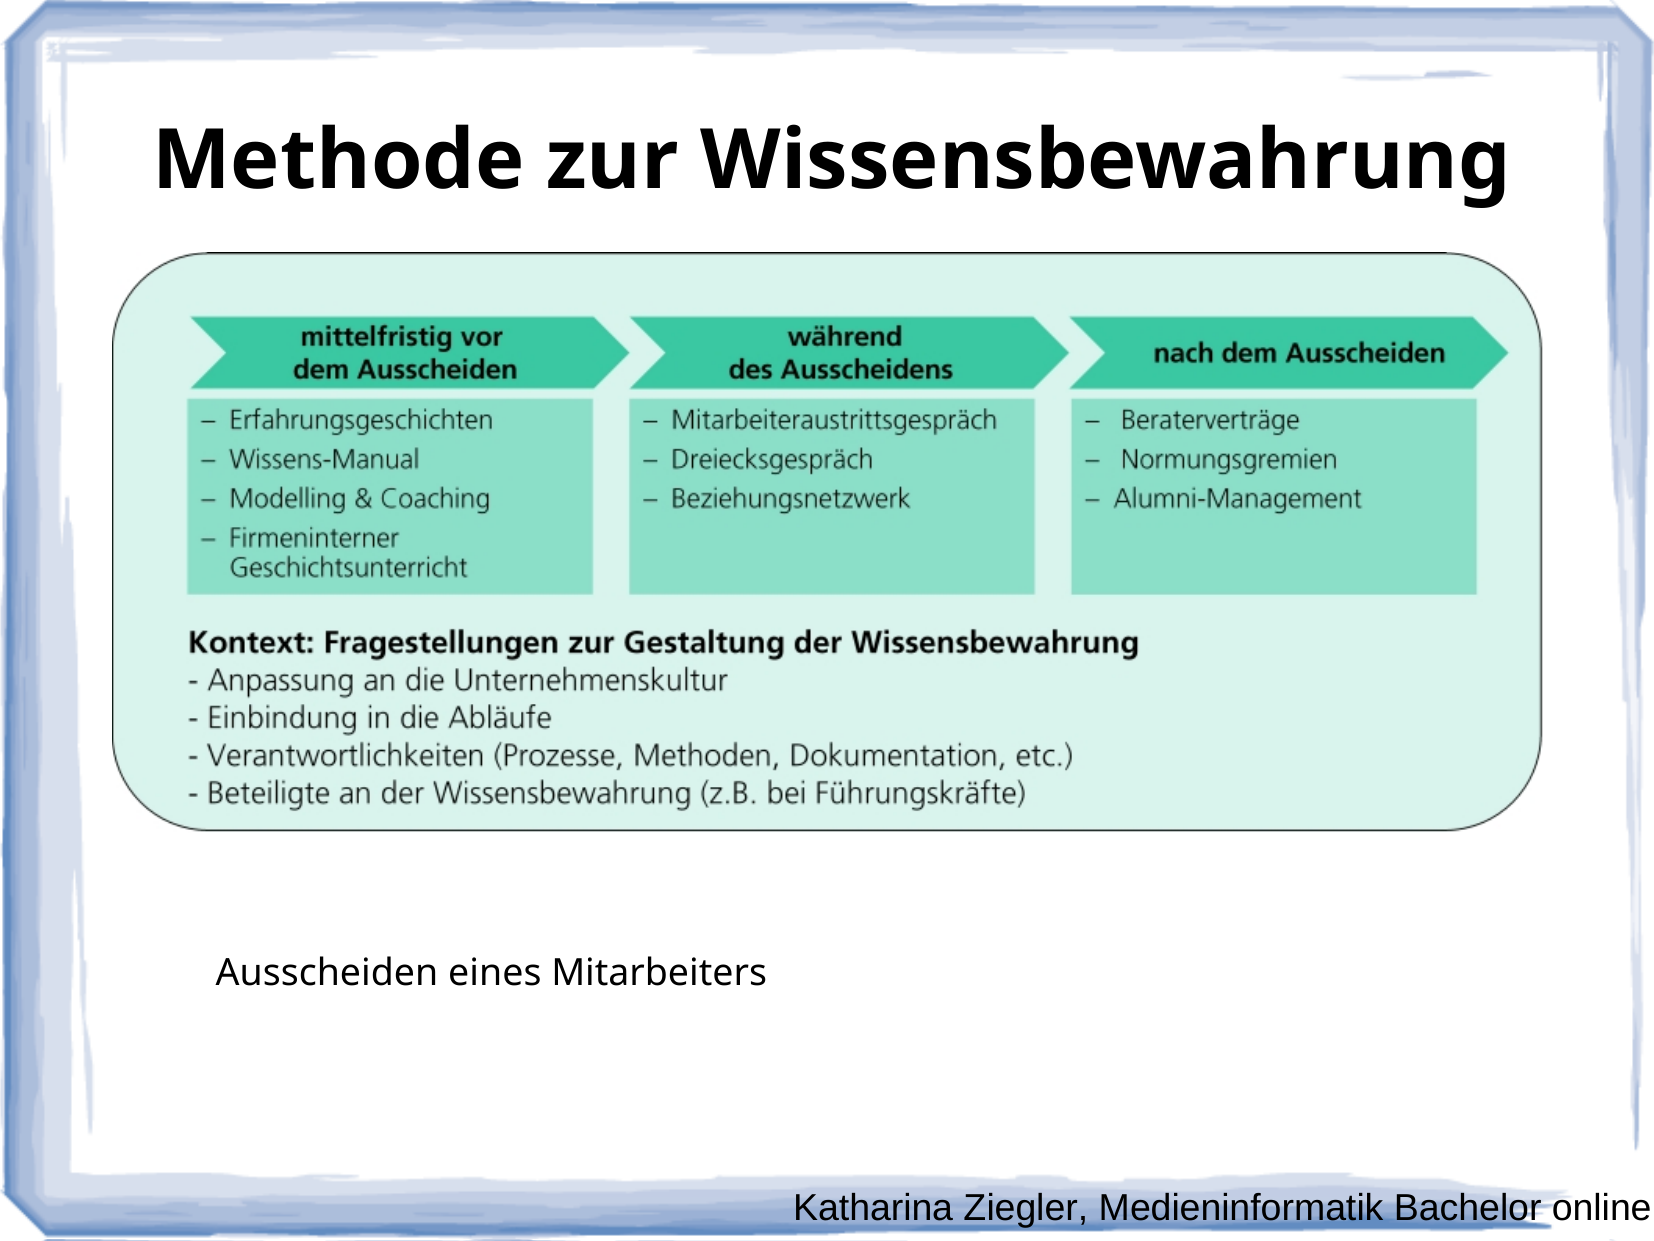

# Methode zur Wissensbewahrung
Ausscheiden eines Mitarbeiters
Katharina Ziegler, Medieninformatik Bachelor online